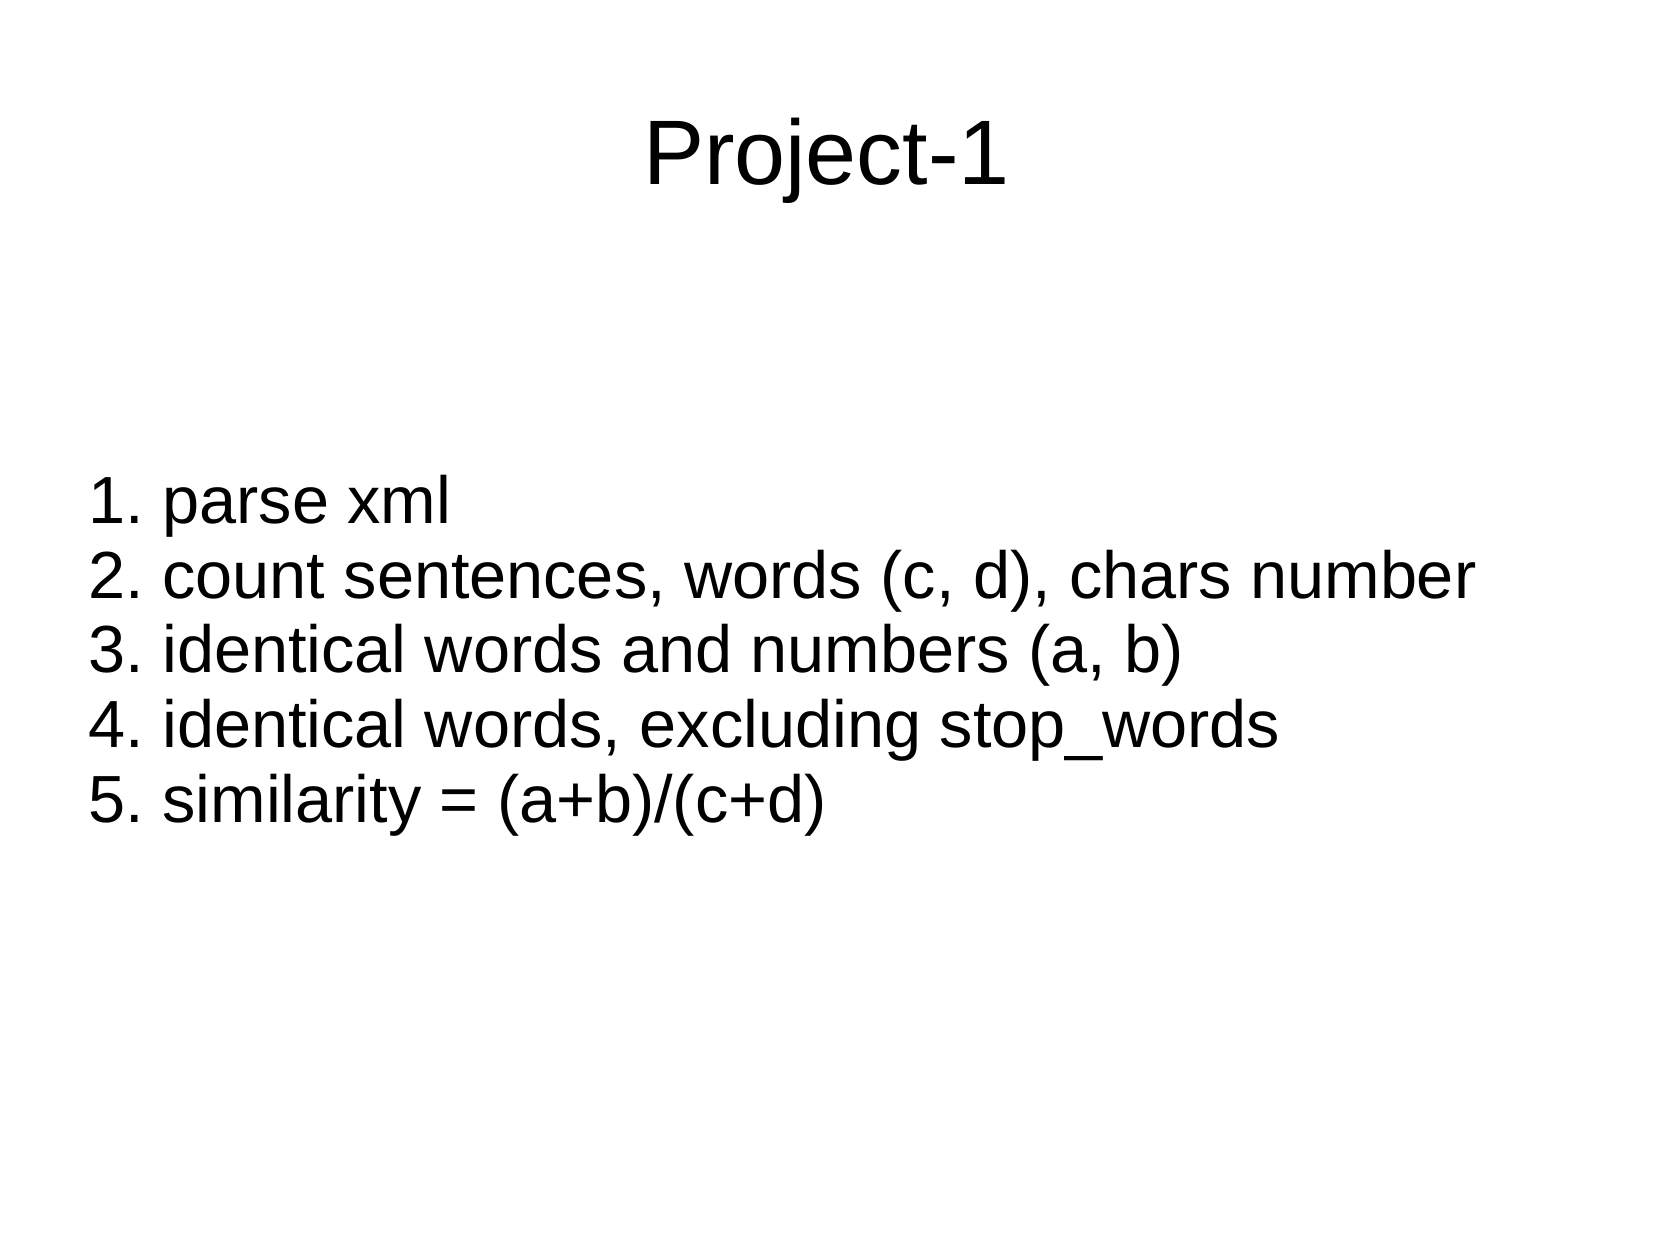

# Project-1
1. parse xml
2. count sentences, words (c, d), chars number
3. identical words and numbers (a, b)
4. identical words, excluding stop_words
5. similarity = (a+b)/(c+d)